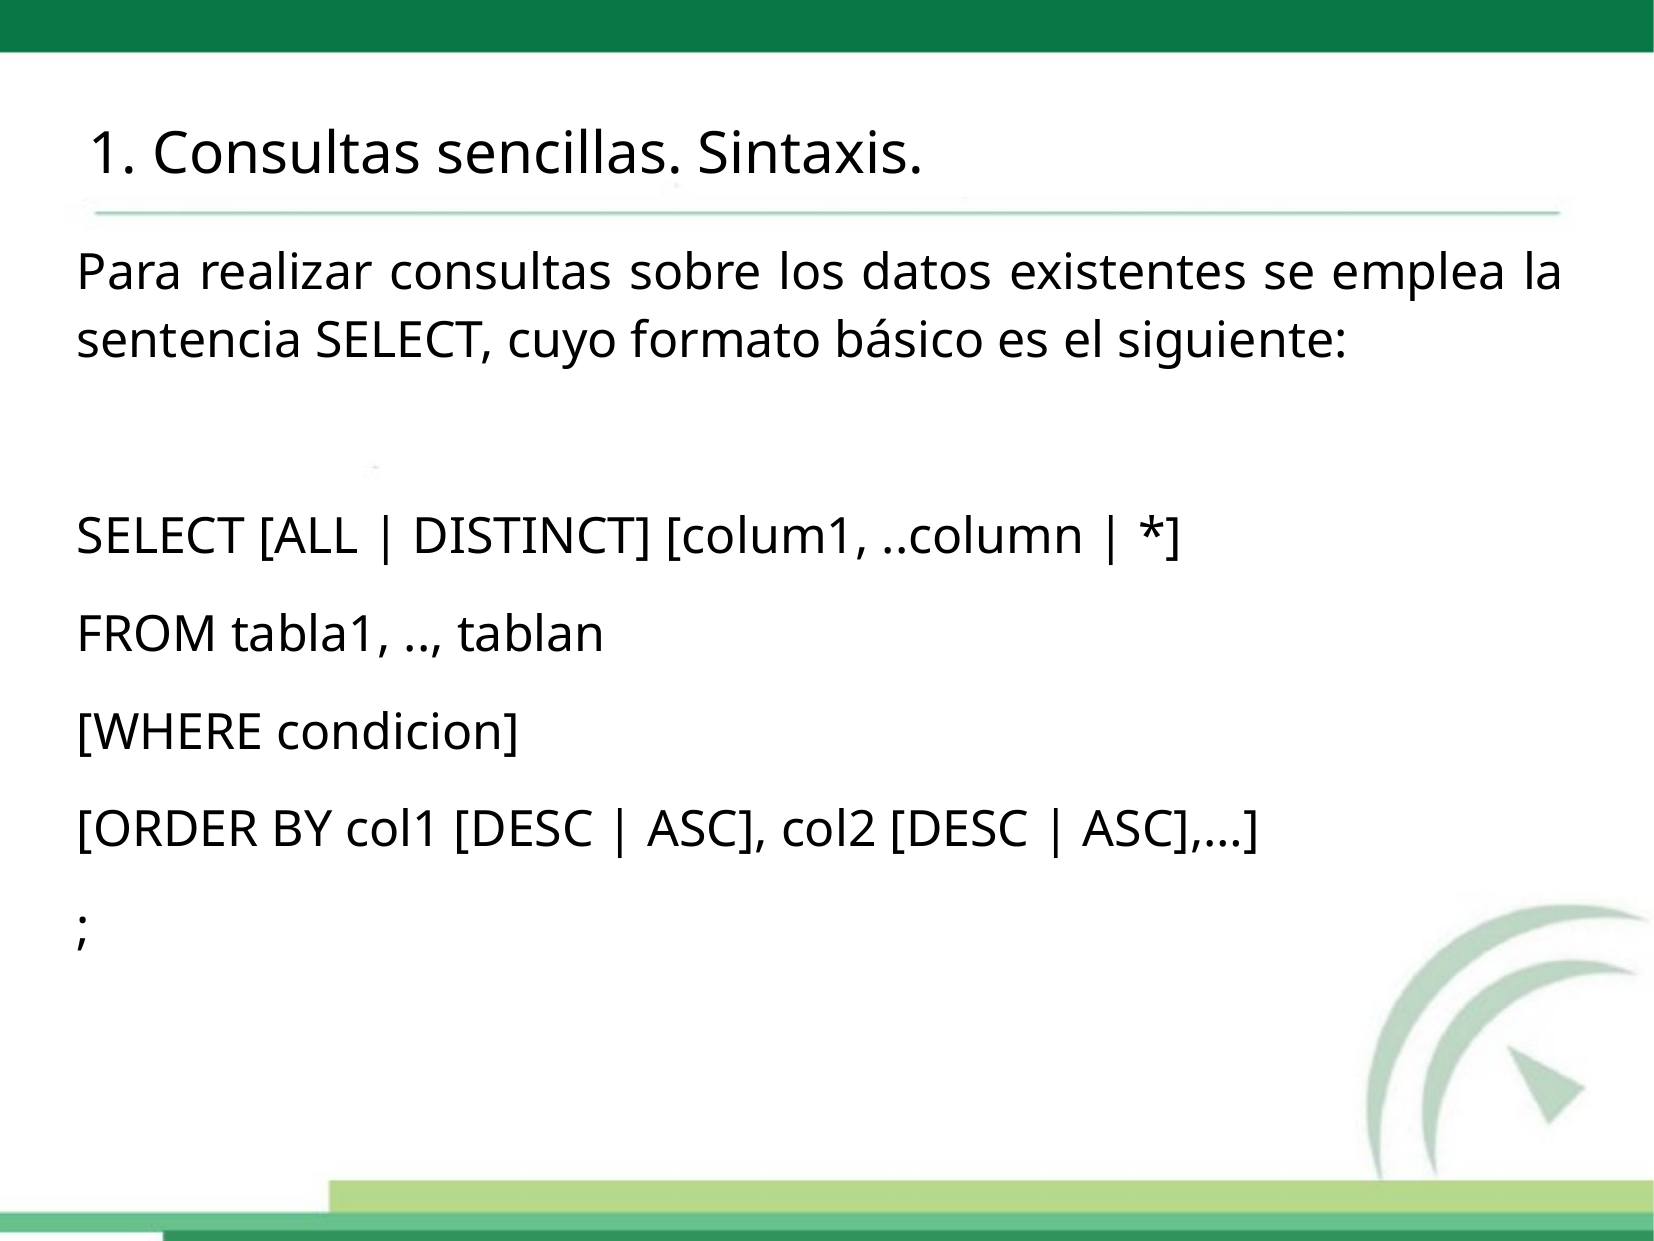

# 1. Consultas sencillas. Sintaxis.
Para realizar consultas sobre los datos existentes se emplea la sentencia SELECT, cuyo formato básico es el siguiente:
SELECT [ALL | DISTINCT] [colum1, ..column | *]
FROM tabla1, .., tablan
[WHERE condicion]
[ORDER BY col1 [DESC | ASC], col2 [DESC | ASC],…]
;